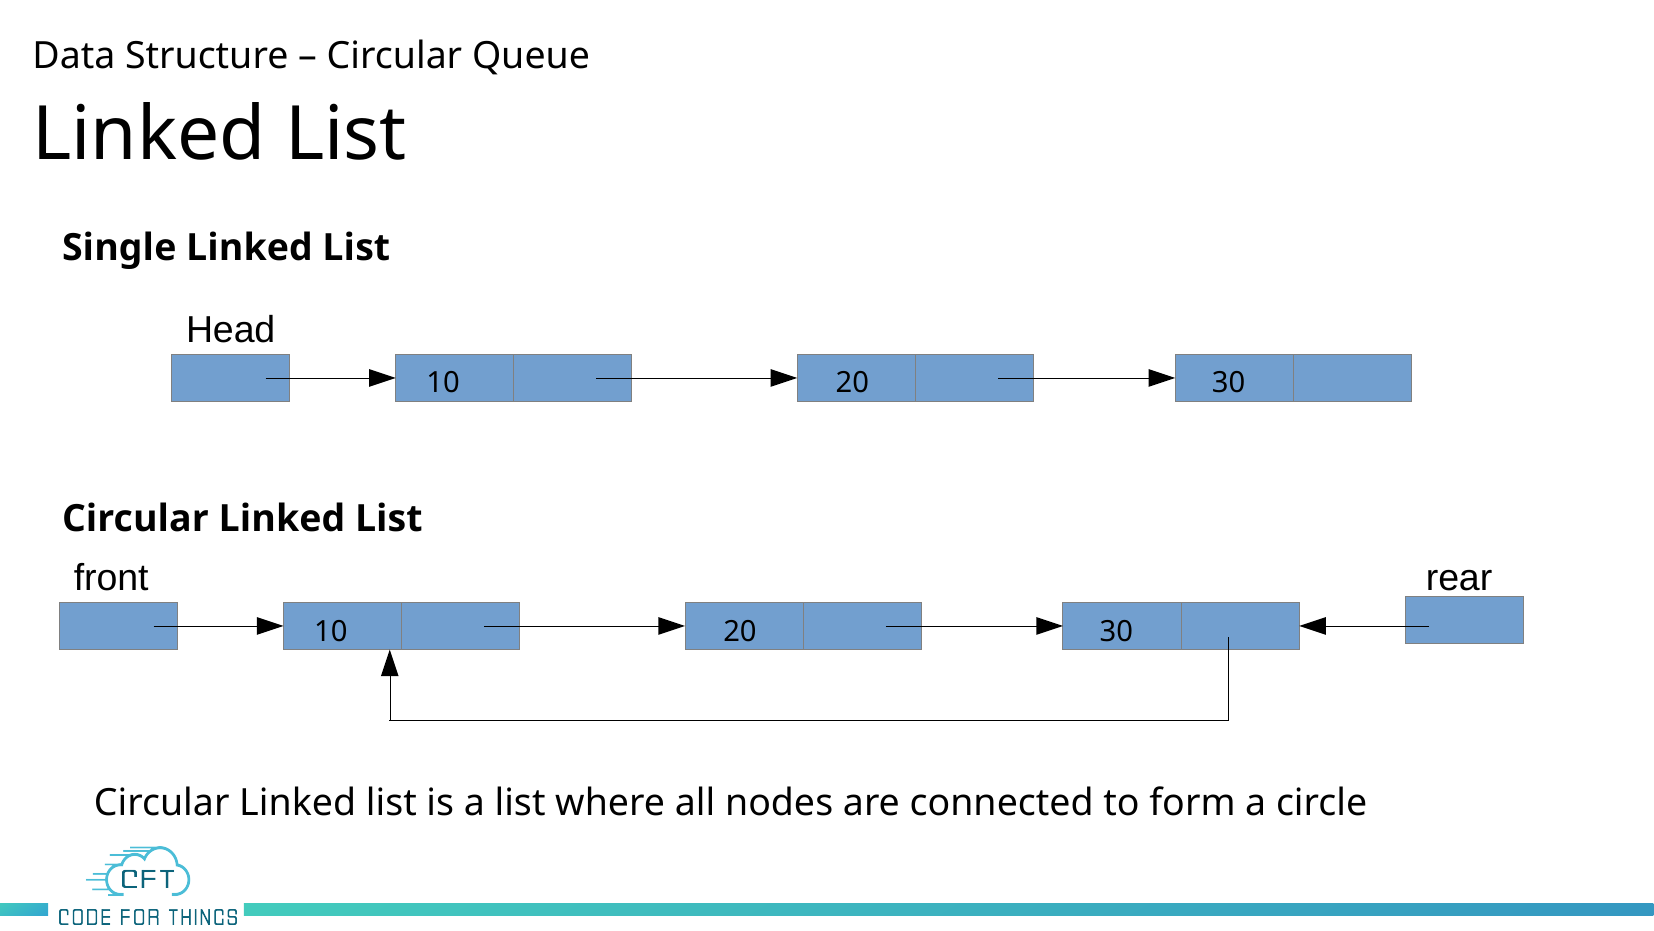

# Data Structure – Circular Queue Linked List
Single Linked List
Head
10
20
30
Circular Linked List
front
rear
10
20
30
Circular Linked list is a list where all nodes are connected to form a circle